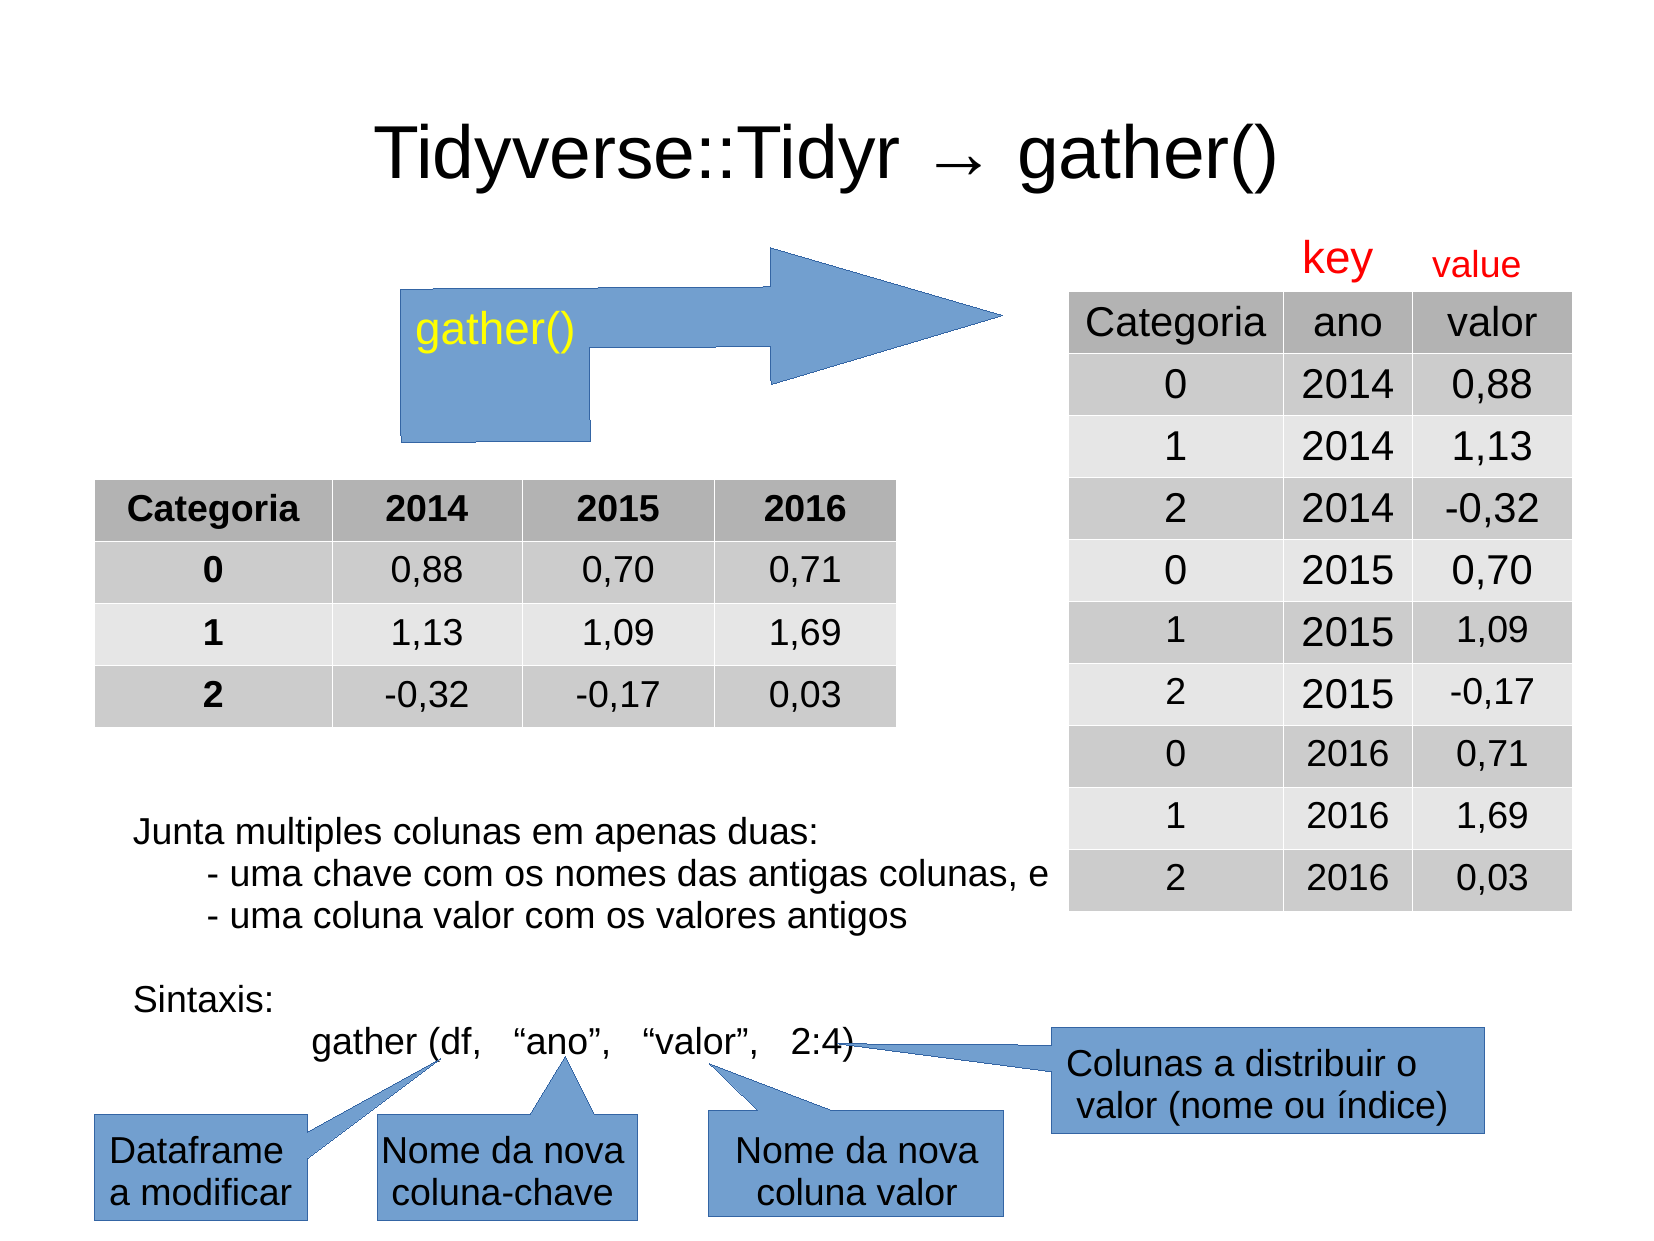

# Tidyverse::Tidyr → gather()
key
value
| Categoria | ano | valor |
| --- | --- | --- |
| 0 | 2014 | 0,88 |
| 1 | 2014 | 1,13 |
| 2 | 2014 | -0,32 |
| 0 | 2015 | 0,70 |
| 1 | 2015 | 1,09 |
| 2 | 2015 | -0,17 |
| 0 | 2016 | 0,71 |
| 1 | 2016 | 1,69 |
| 2 | 2016 | 0,03 |
gather()
| Categoria | 2014 | 2015 | 2016 |
| --- | --- | --- | --- |
| 0 | 0,88 | 0,70 | 0,71 |
| 1 | 1,13 | 1,09 | 1,69 |
| 2 | -0,32 | -0,17 | 0,03 |
Junta multiples colunas em apenas duas:
	- uma chave com os nomes das antigas colunas, e
	- uma coluna valor com os valores antigos
Sintaxis:
 gather (df, “ano”, “valor”, 2:4)
Colunas a distribuir o
 valor (nome ou índice)
Dataframe
a modificar
Nome da nova
 coluna-chave
Nome da nova
 coluna valor